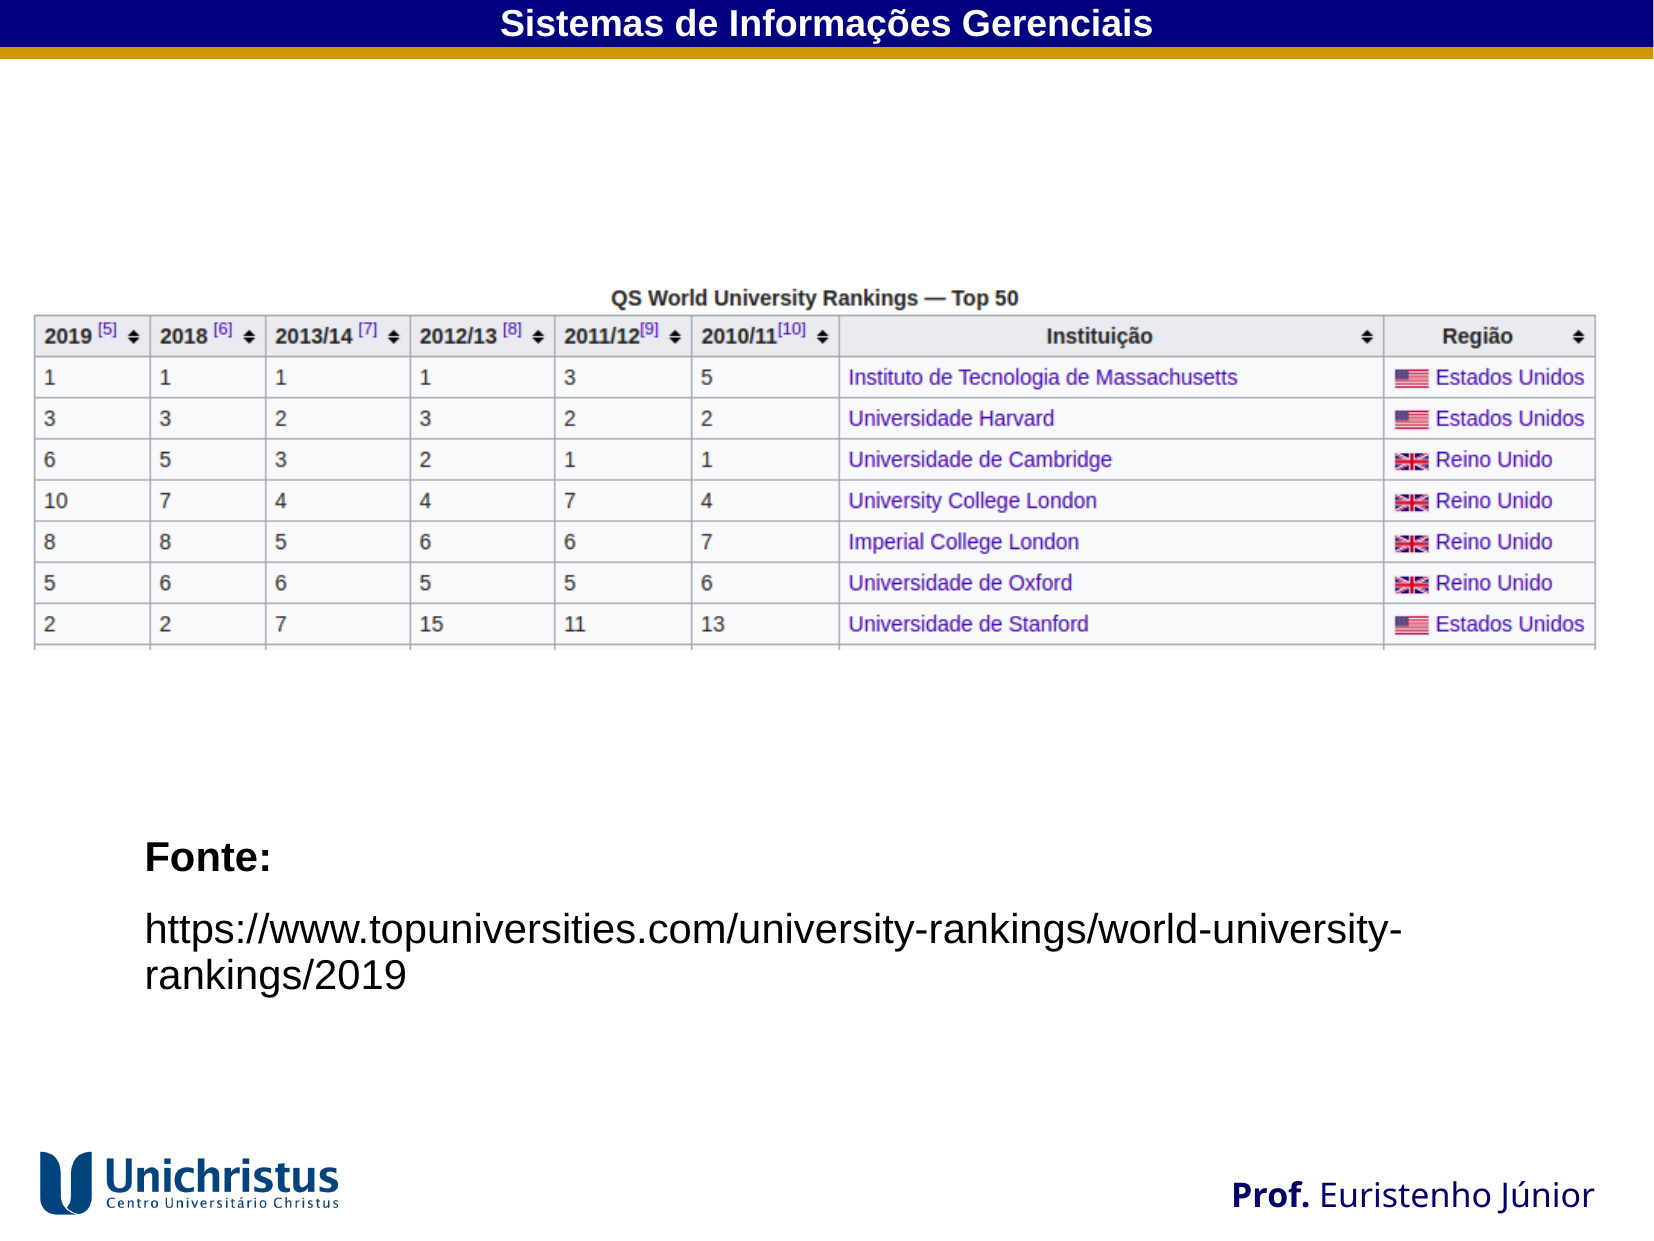

Sistemas de Informações Gerenciais
Fonte:
https://www.topuniversities.com/university-rankings/world-university-rankings/2019
Prof. Euristenho Júnior